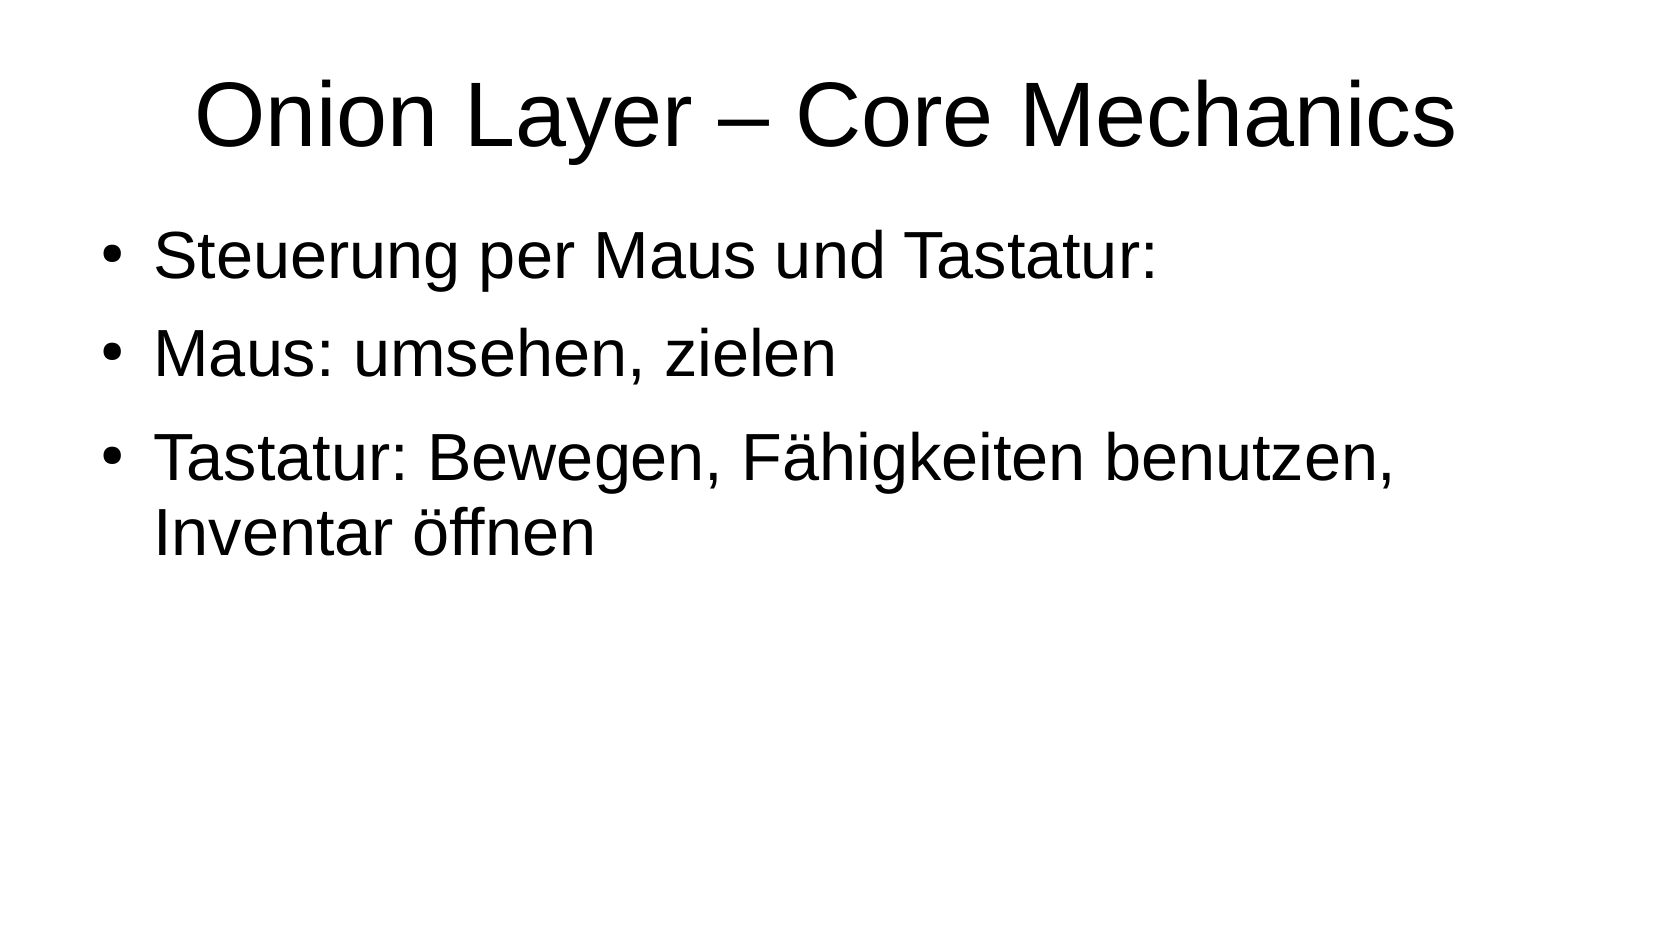

# Onion Layer – Core Mechanics
Steuerung per Maus und Tastatur:
Maus: umsehen, zielen
Tastatur: Bewegen, Fähigkeiten benutzen, Inventar öffnen